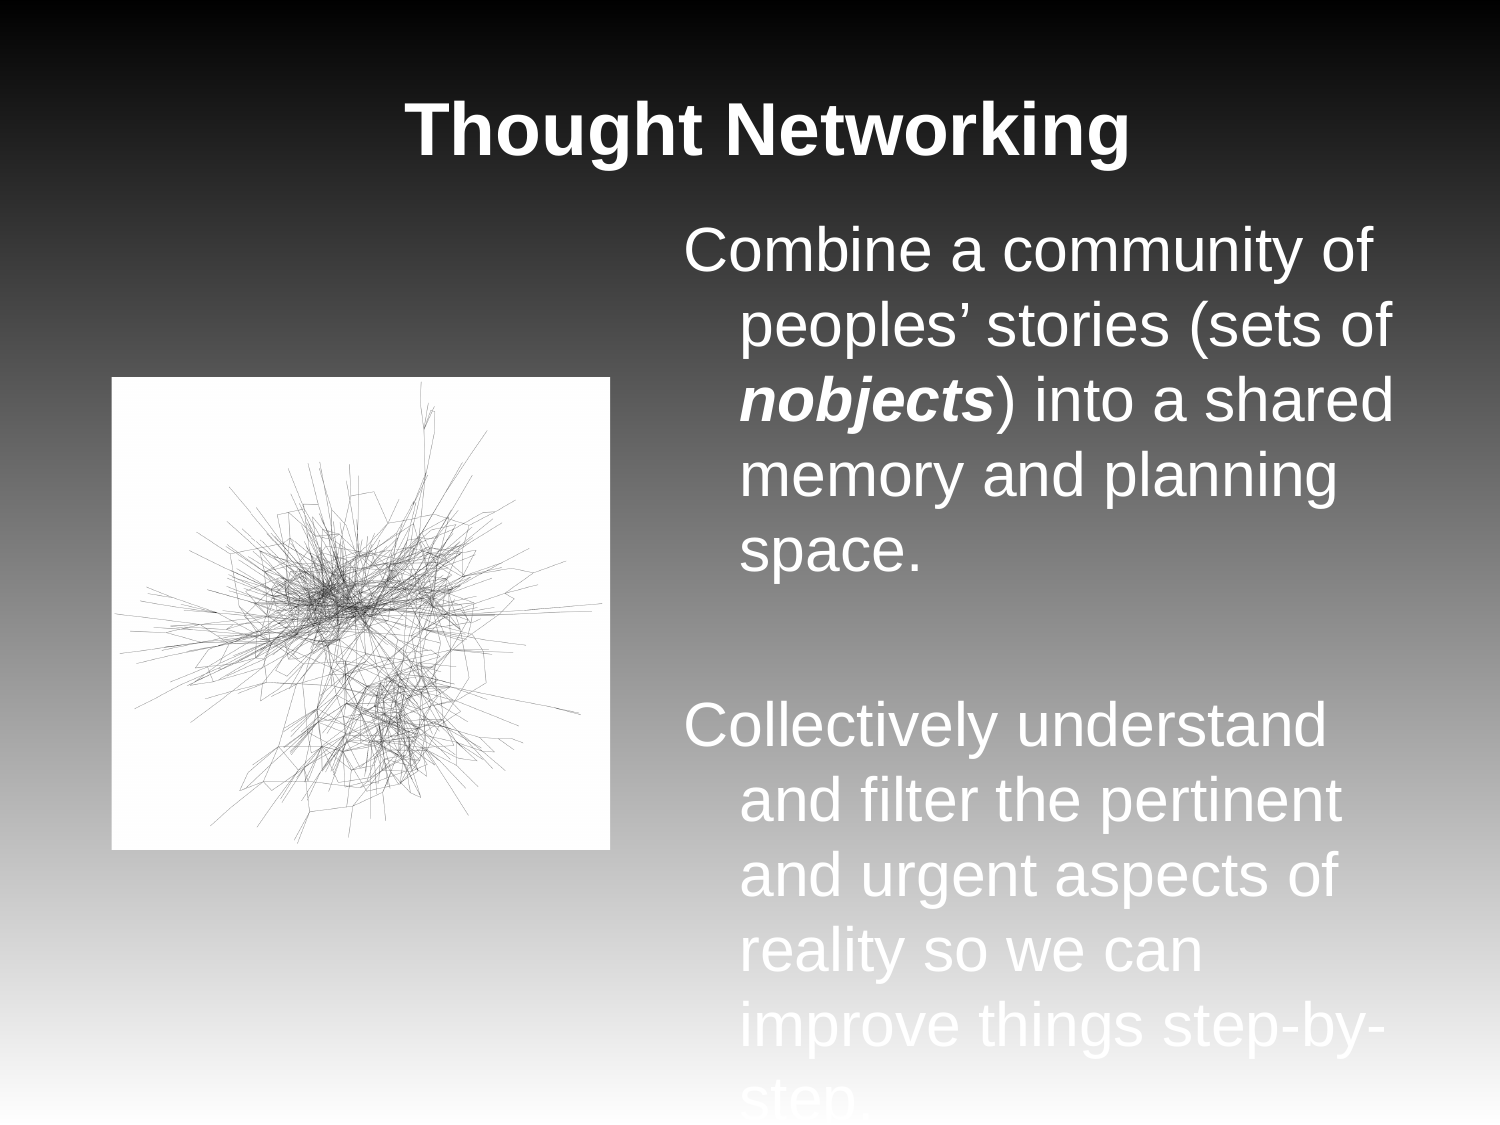

Title “Networking our Thoughts”
# Thought Networking
How can we combine a community’s stories and perceptions to create a shared planning space?
Combine a community of peoples’ stories (sets of nobjects) into a shared memory and planning space.
Collectively understand and filter the pertinent and urgent aspects of reality so we can improve things step-by-step.
Netention uses sets of “nobjects” (a datatype described in detail later) to represent, not only real world objects, but perceptions and how they are related.
The specificity Netention allows in intersecting our collective understanding, allows a step-by-step plan of improvement to be resolved from this shared space.